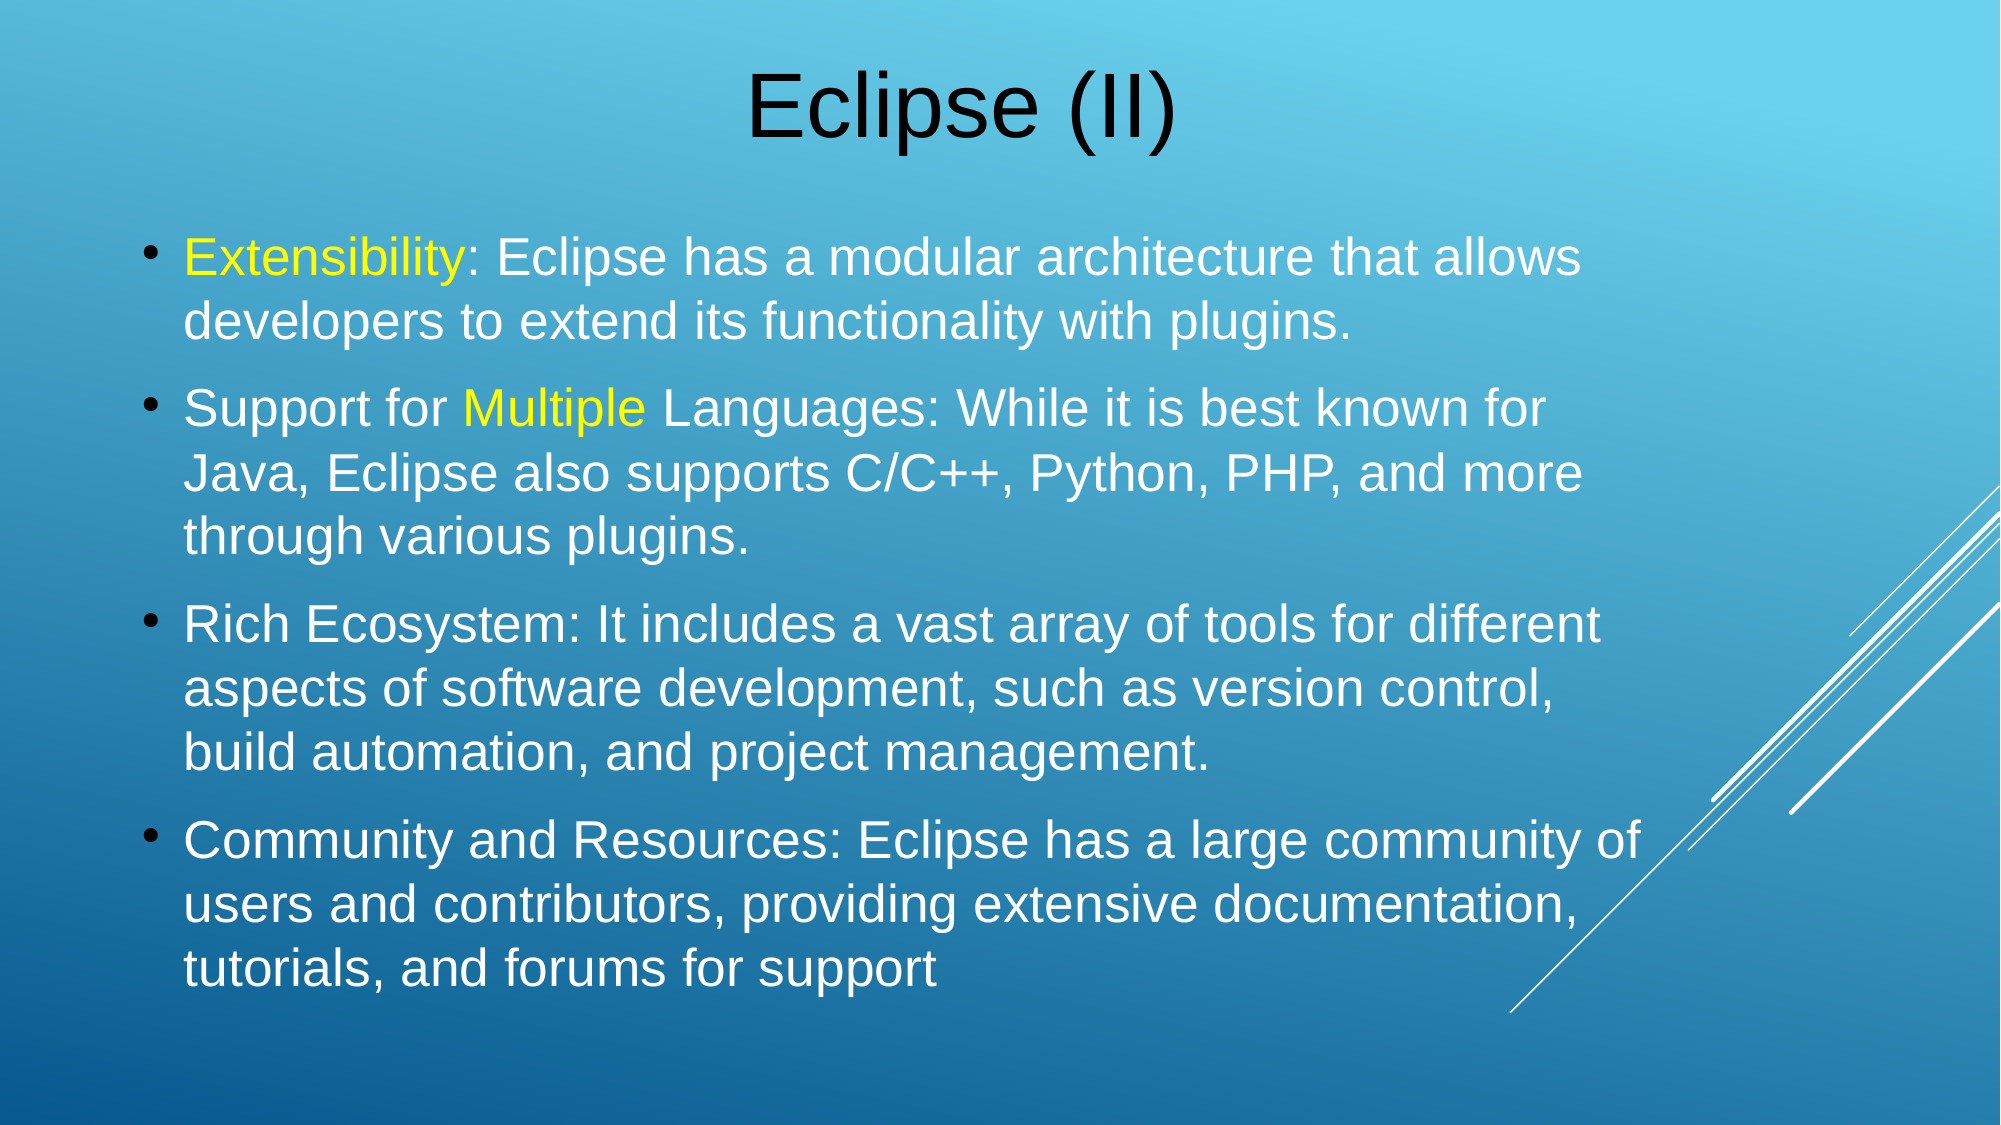

# Eclipse (II)
Extensibility: Eclipse has a modular architecture that allows developers to extend its functionality with plugins.
Support for Multiple Languages: While it is best known for Java, Eclipse also supports C/C++, Python, PHP, and more through various plugins.
Rich Ecosystem: It includes a vast array of tools for different aspects of software development, such as version control, build automation, and project management.
Community and Resources: Eclipse has a large community of users and contributors, providing extensive documentation, tutorials, and forums for support